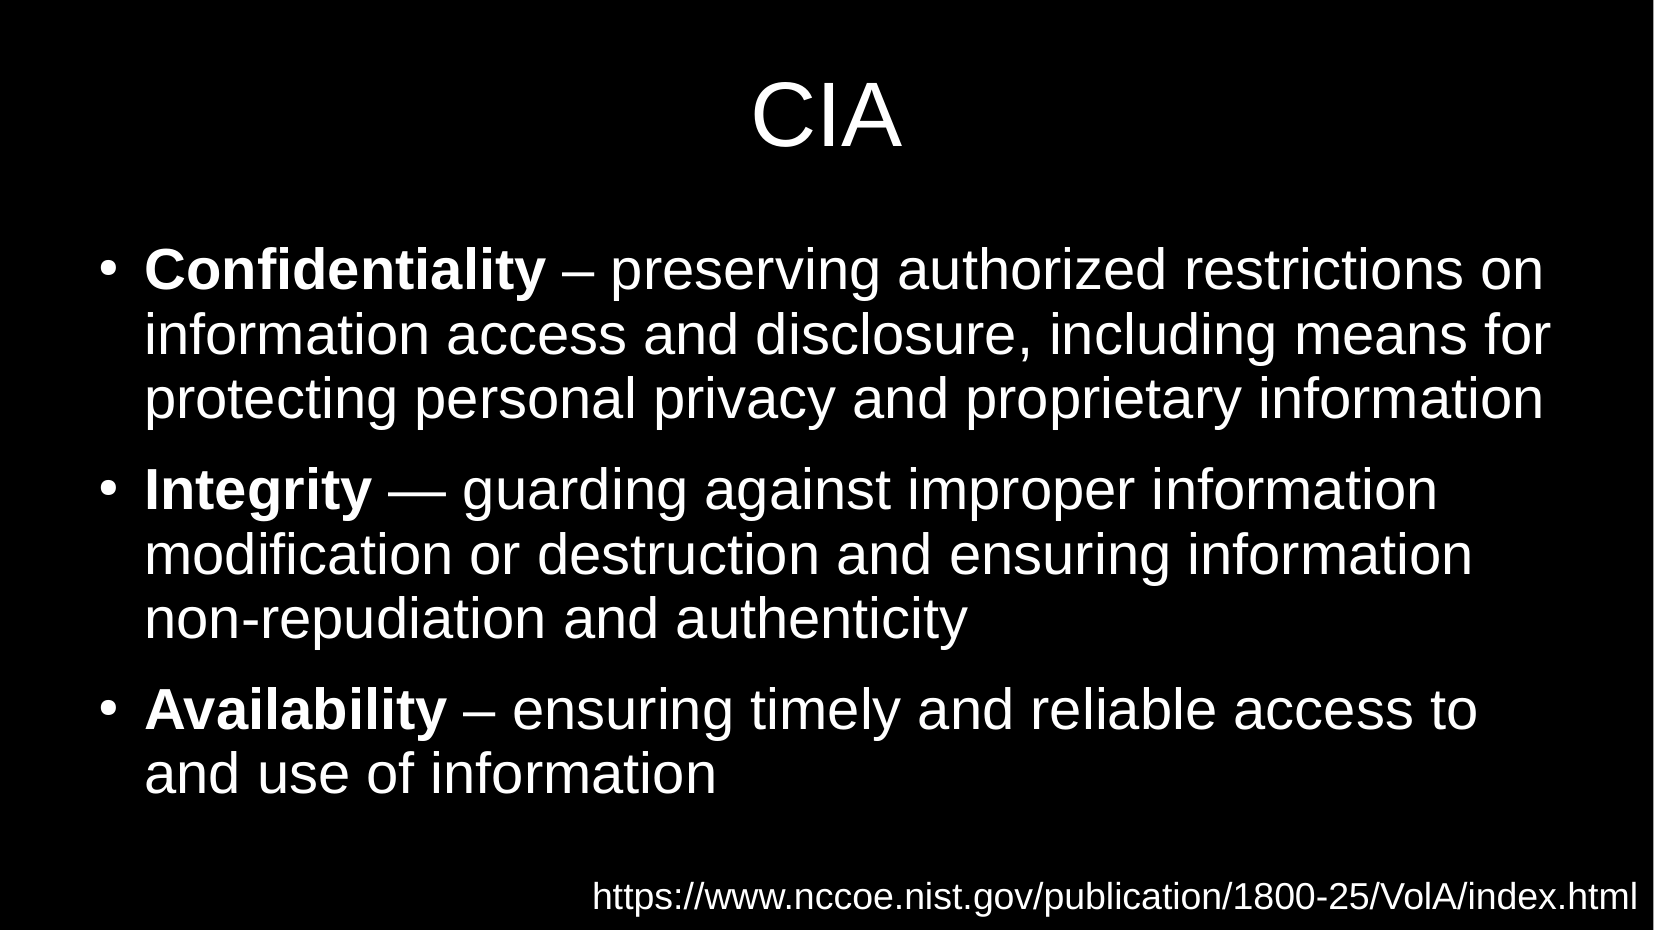

# CIA
Confidentiality – preserving authorized restrictions on information access and disclosure, including means for protecting personal privacy and proprietary information
Integrity — guarding against improper information modification or destruction and ensuring information non-repudiation and authenticity
Availability – ensuring timely and reliable access to and use of information
https://www.nccoe.nist.gov/publication/1800-25/VolA/index.html